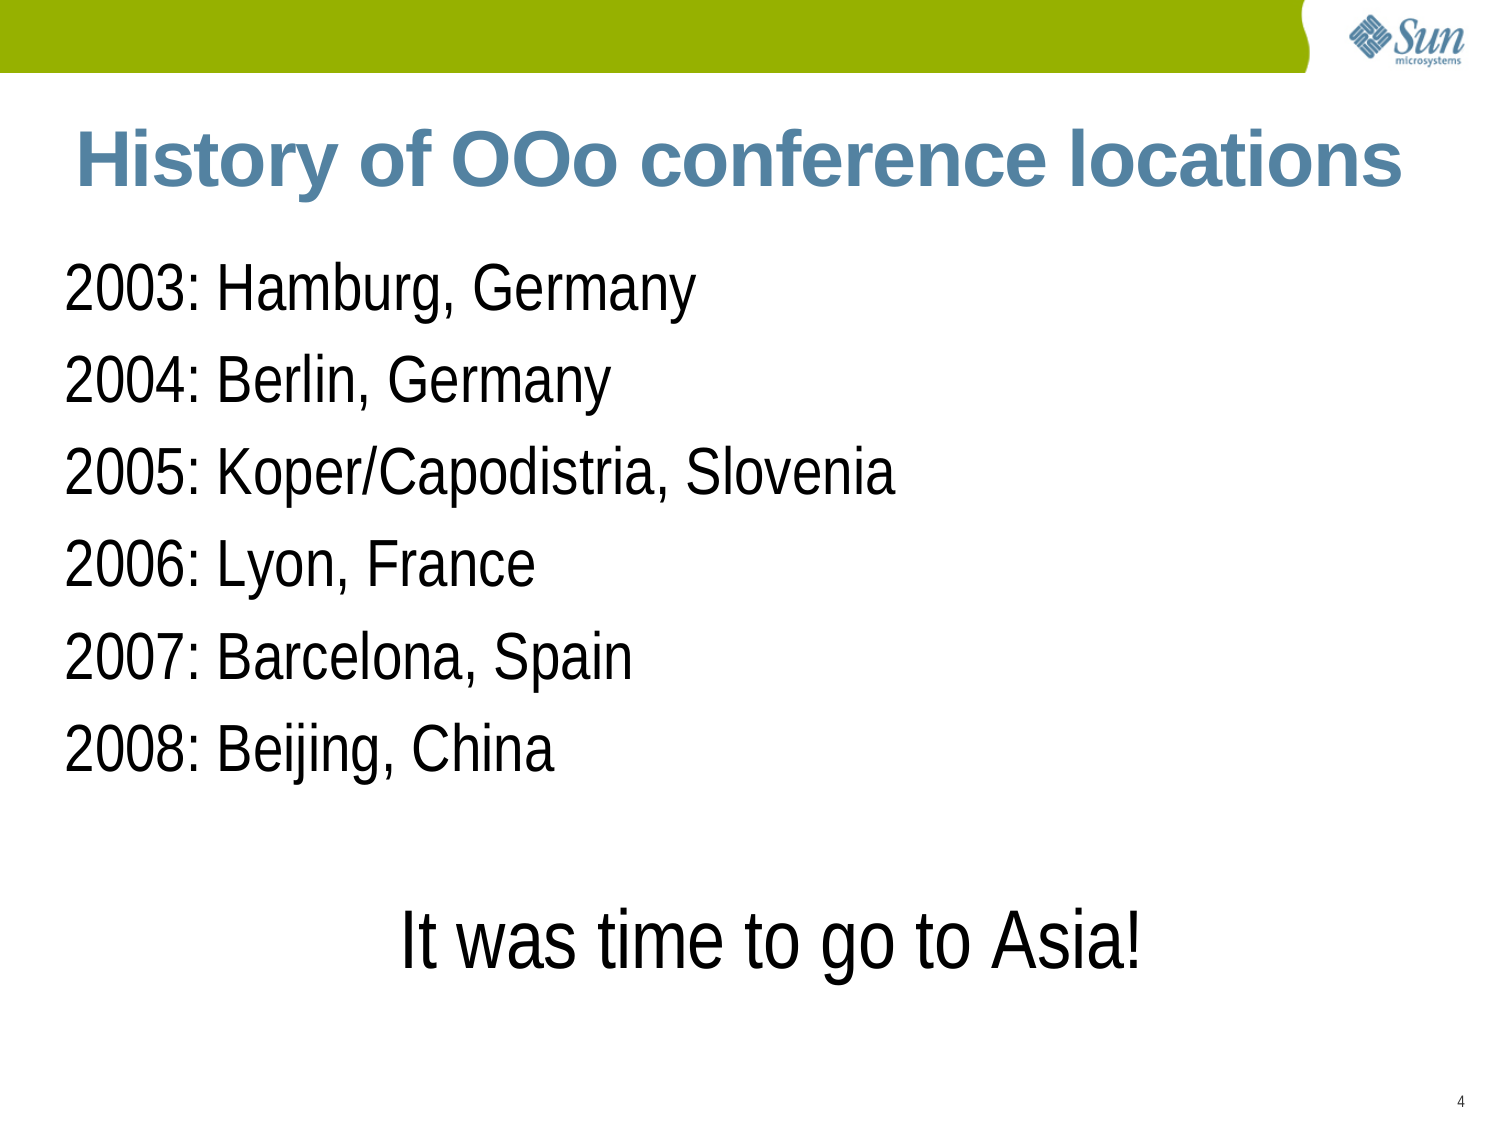

# History of OOo conference locations
2003: Hamburg, Germany
2004: Berlin, Germany
2005: Koper/Capodistria, Slovenia
2006: Lyon, France
2007: Barcelona, Spain
2008: Beijing, China
 It was time to go to Asia!